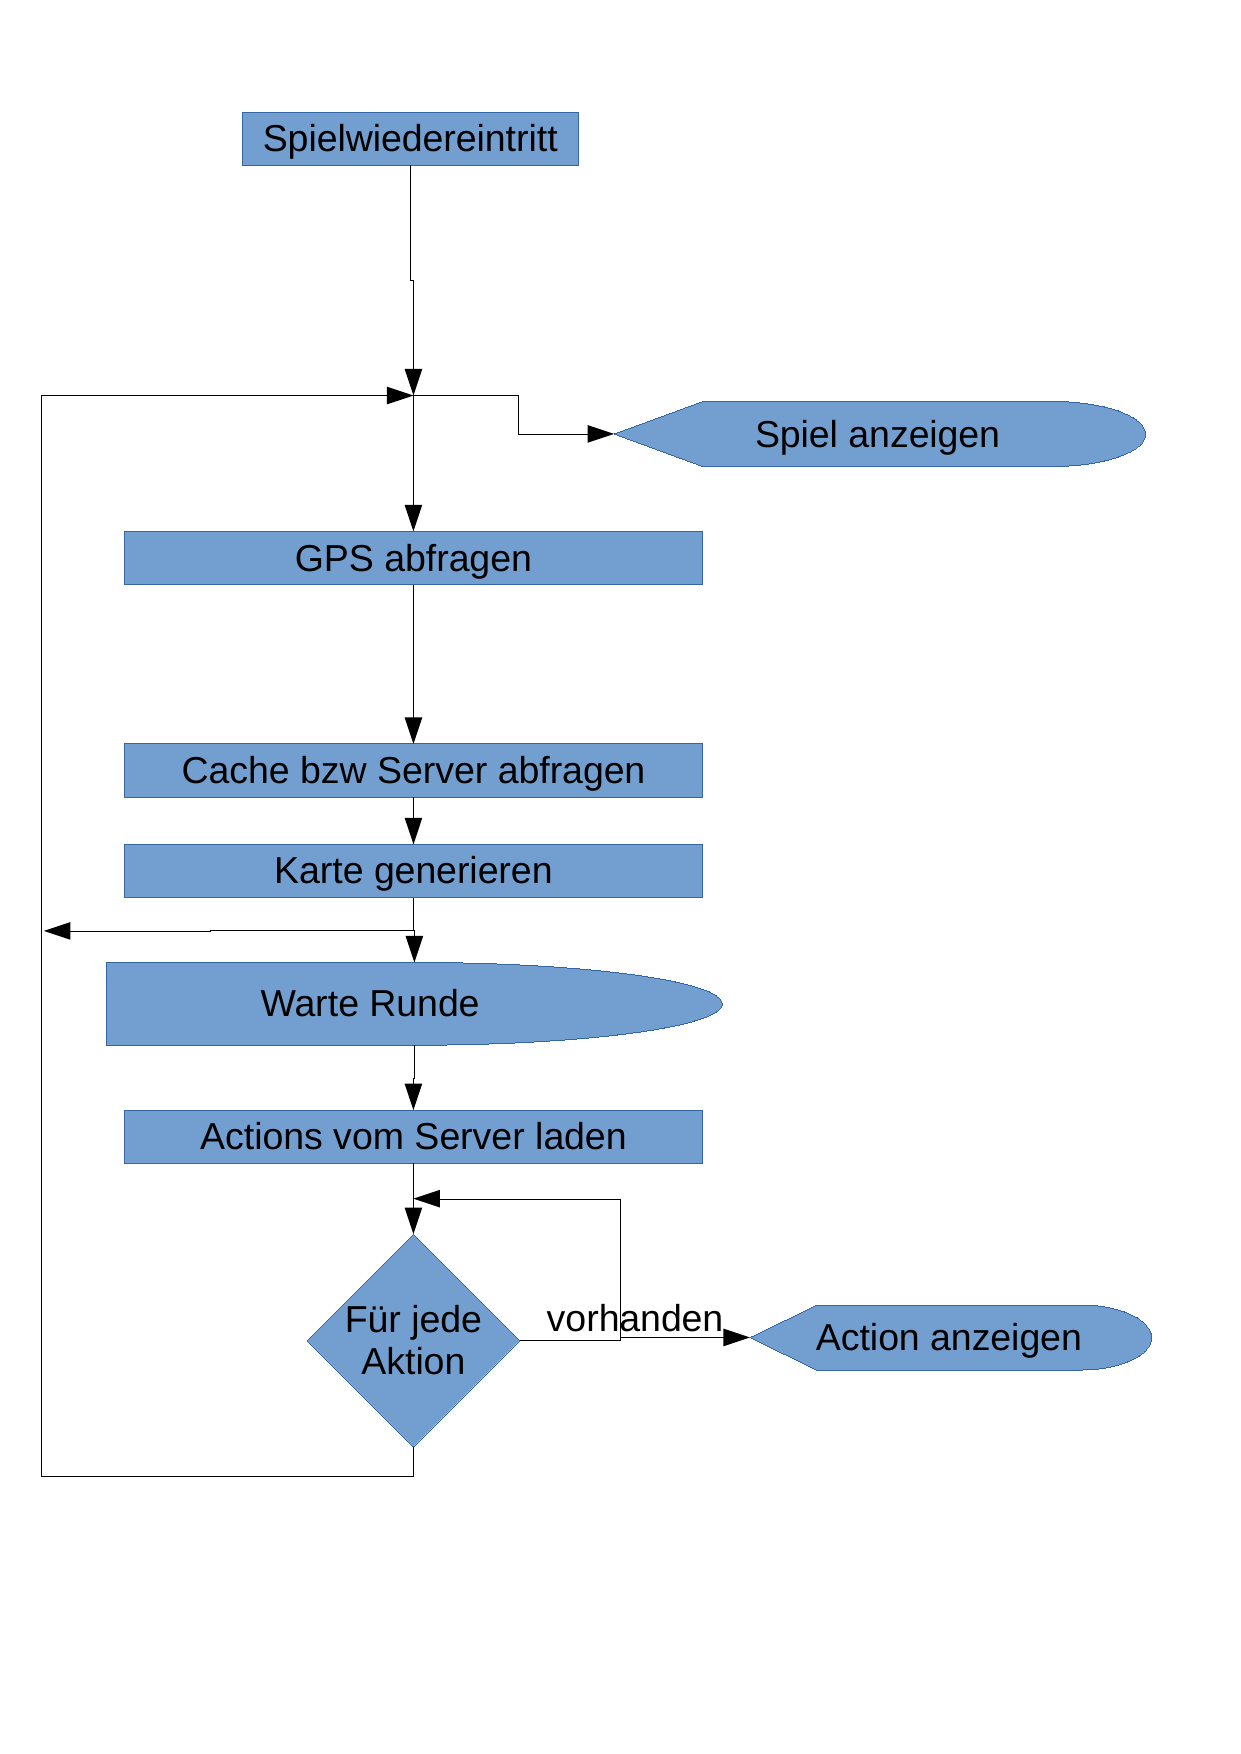

Spielwiedereintritt
Spiel anzeigen
GPS abfragen
Cache bzw Server abfragen
Karte generieren
Warte Runde
Actions vom Server laden
Für jede
Aktion
Action anzeigen